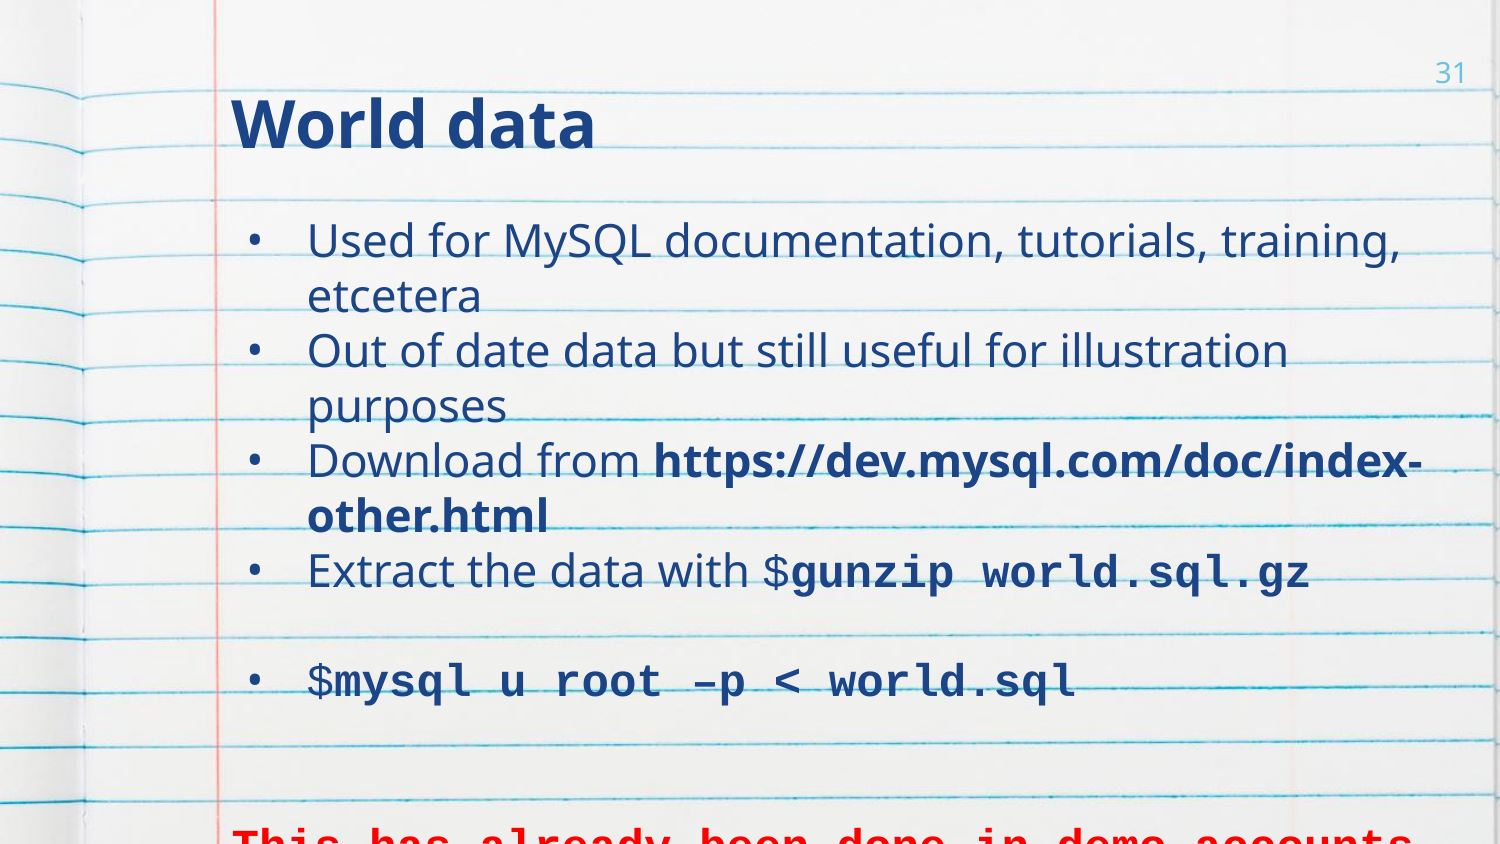

# World data
Used for MySQL documentation, tutorials, training, etcetera
Out of date data but still useful for illustration purposes
Download from https://dev.mysql.com/doc/index-other.html
Extract the data with $gunzip world.sql.gz
$mysql u root –p < world.sql
This has already been done in demo accounts
But documented for those using the notes later!